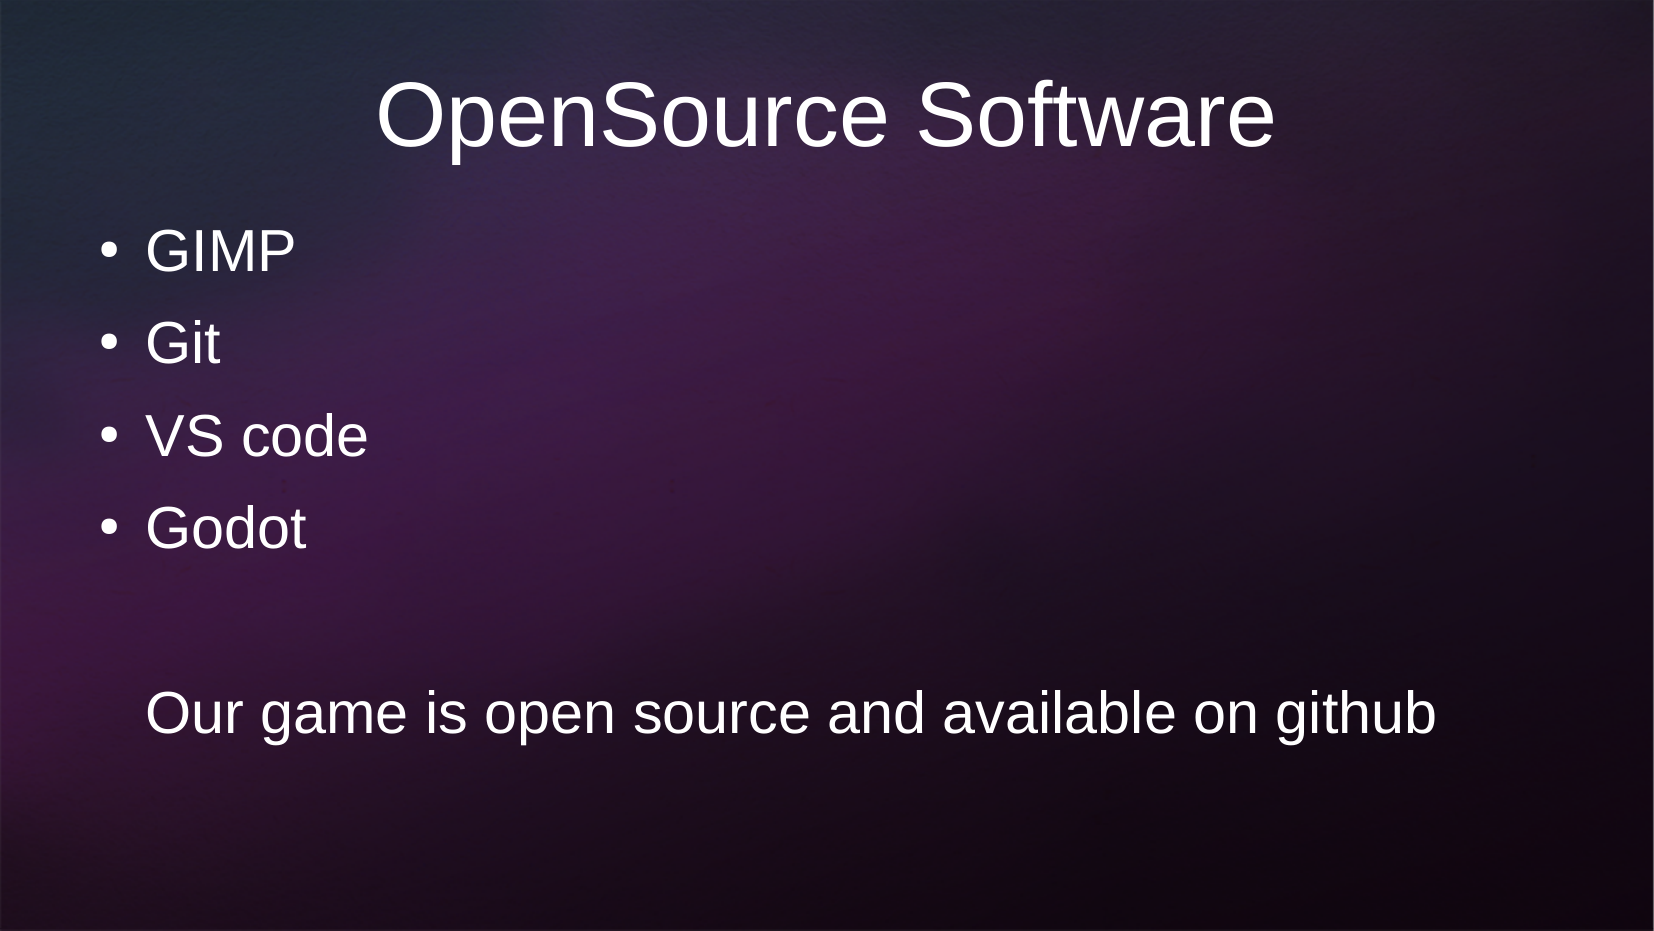

# OpenSource Software
GIMP
Git
VS code
Godot
Our game is open source and available on github